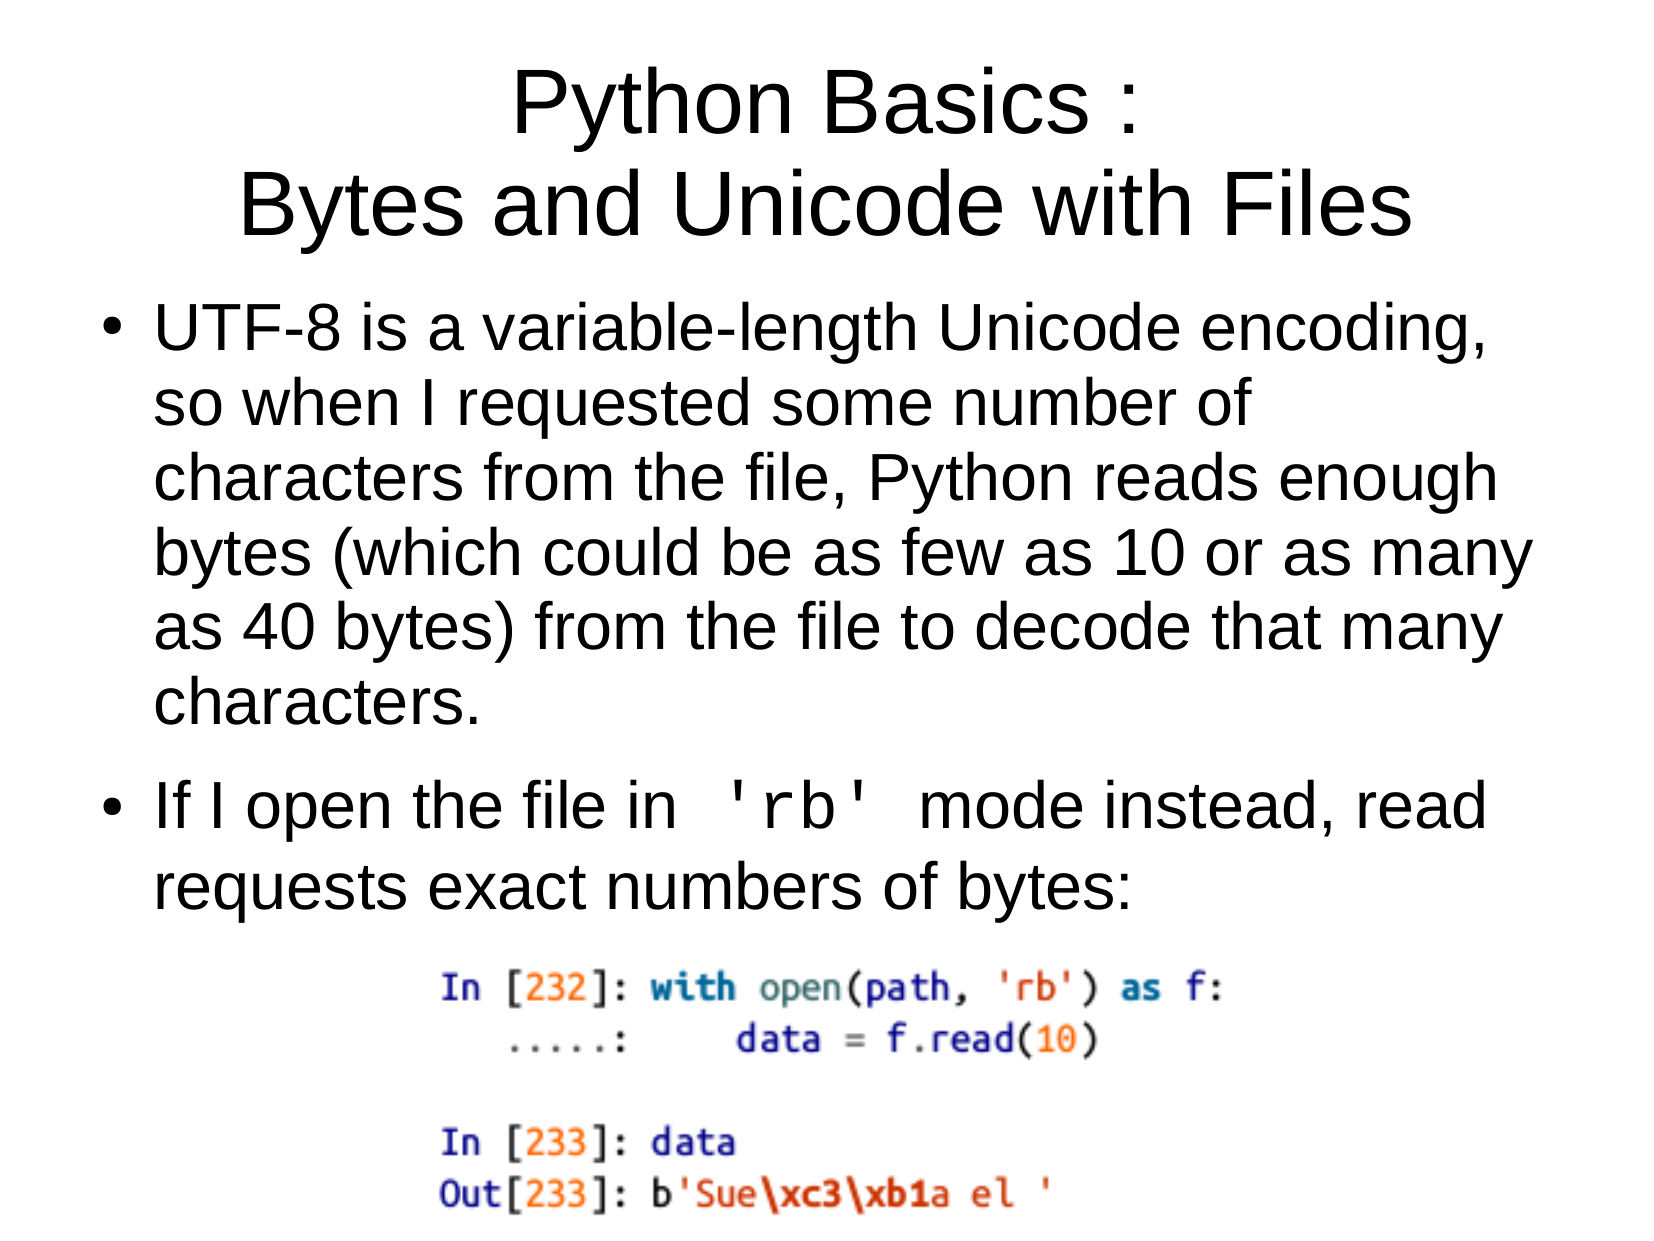

# Python Basics : Bytes and Unicode with Files
UTF-8 is a variable-length Unicode encoding, so when I requested some number of characters from the file, Python reads enough bytes (which could be as few as 10 or as many as 40 bytes) from the file to decode that many characters.
If I open the file in 'rb' mode instead, read requests exact numbers of bytes: